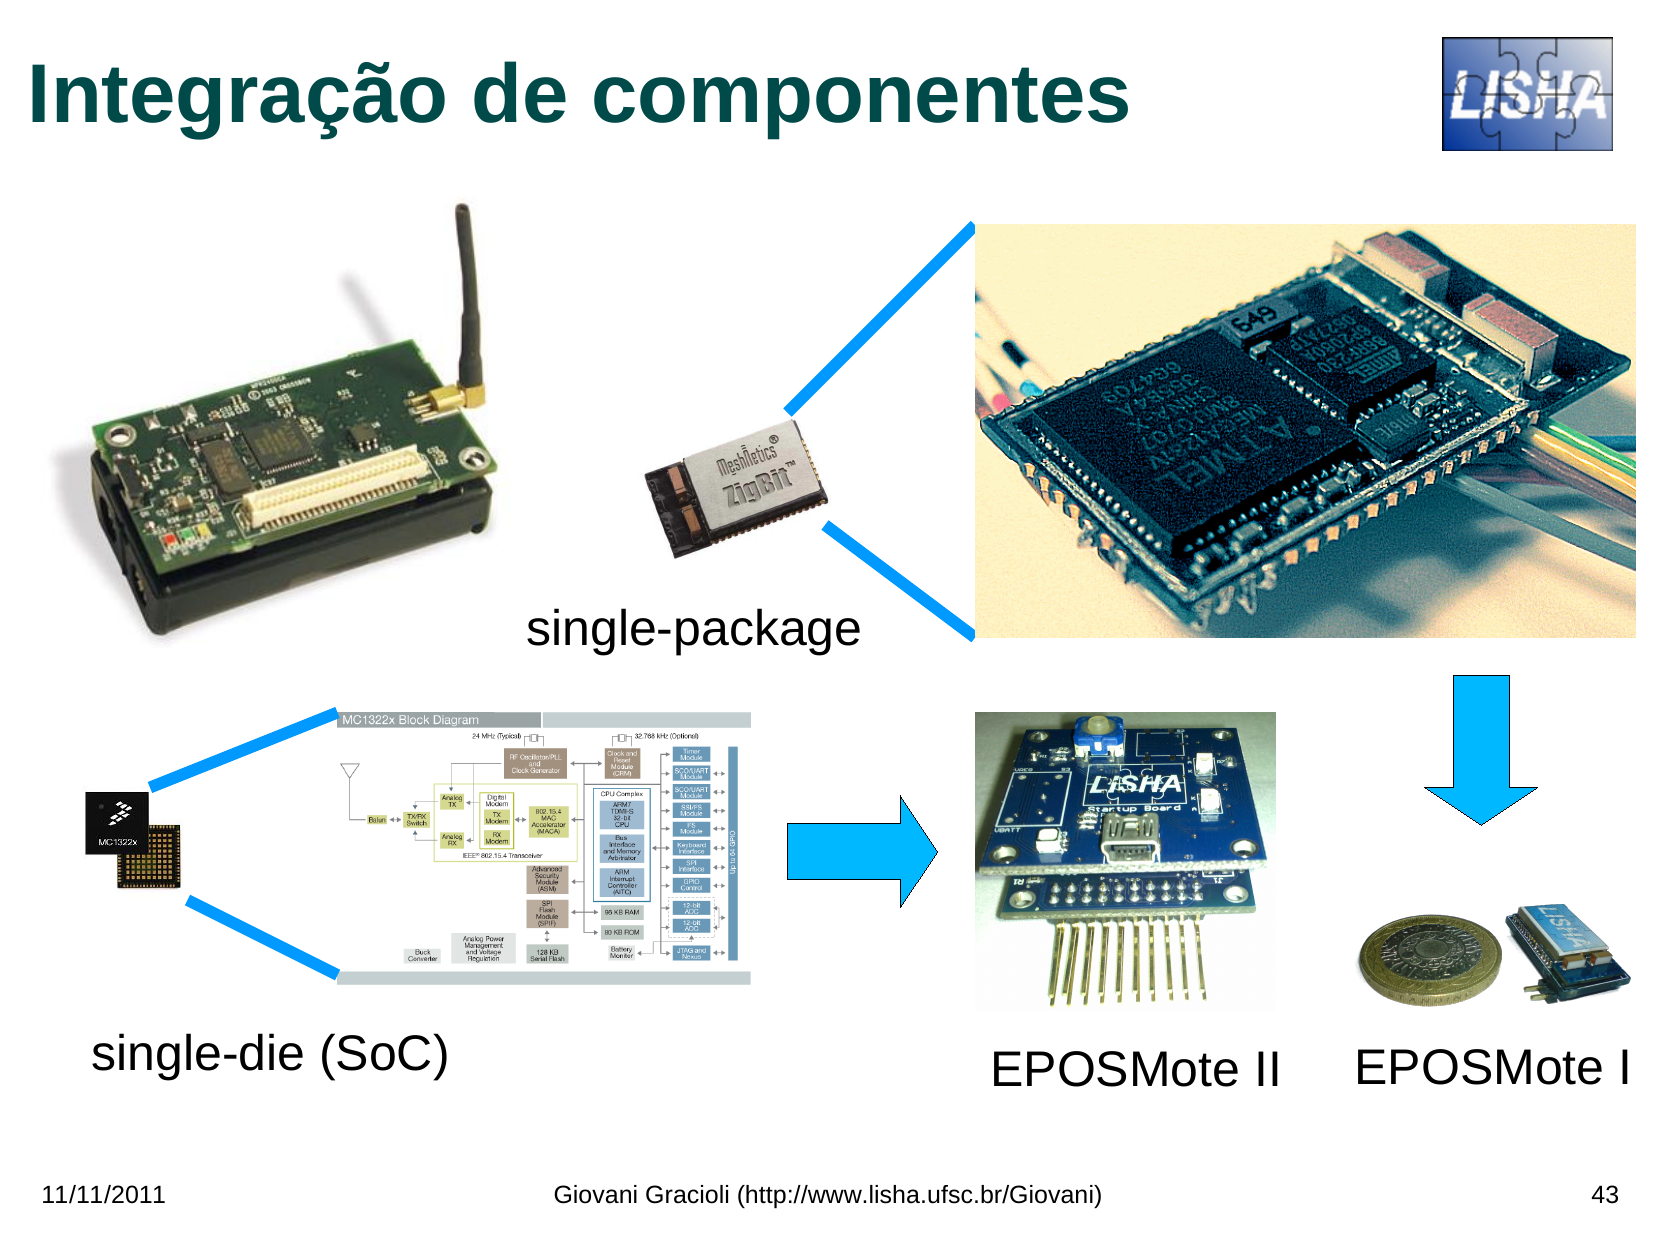

# Integração de componentes
single-package
EPOSMote I
single-die (SoC)
EPOSMote II